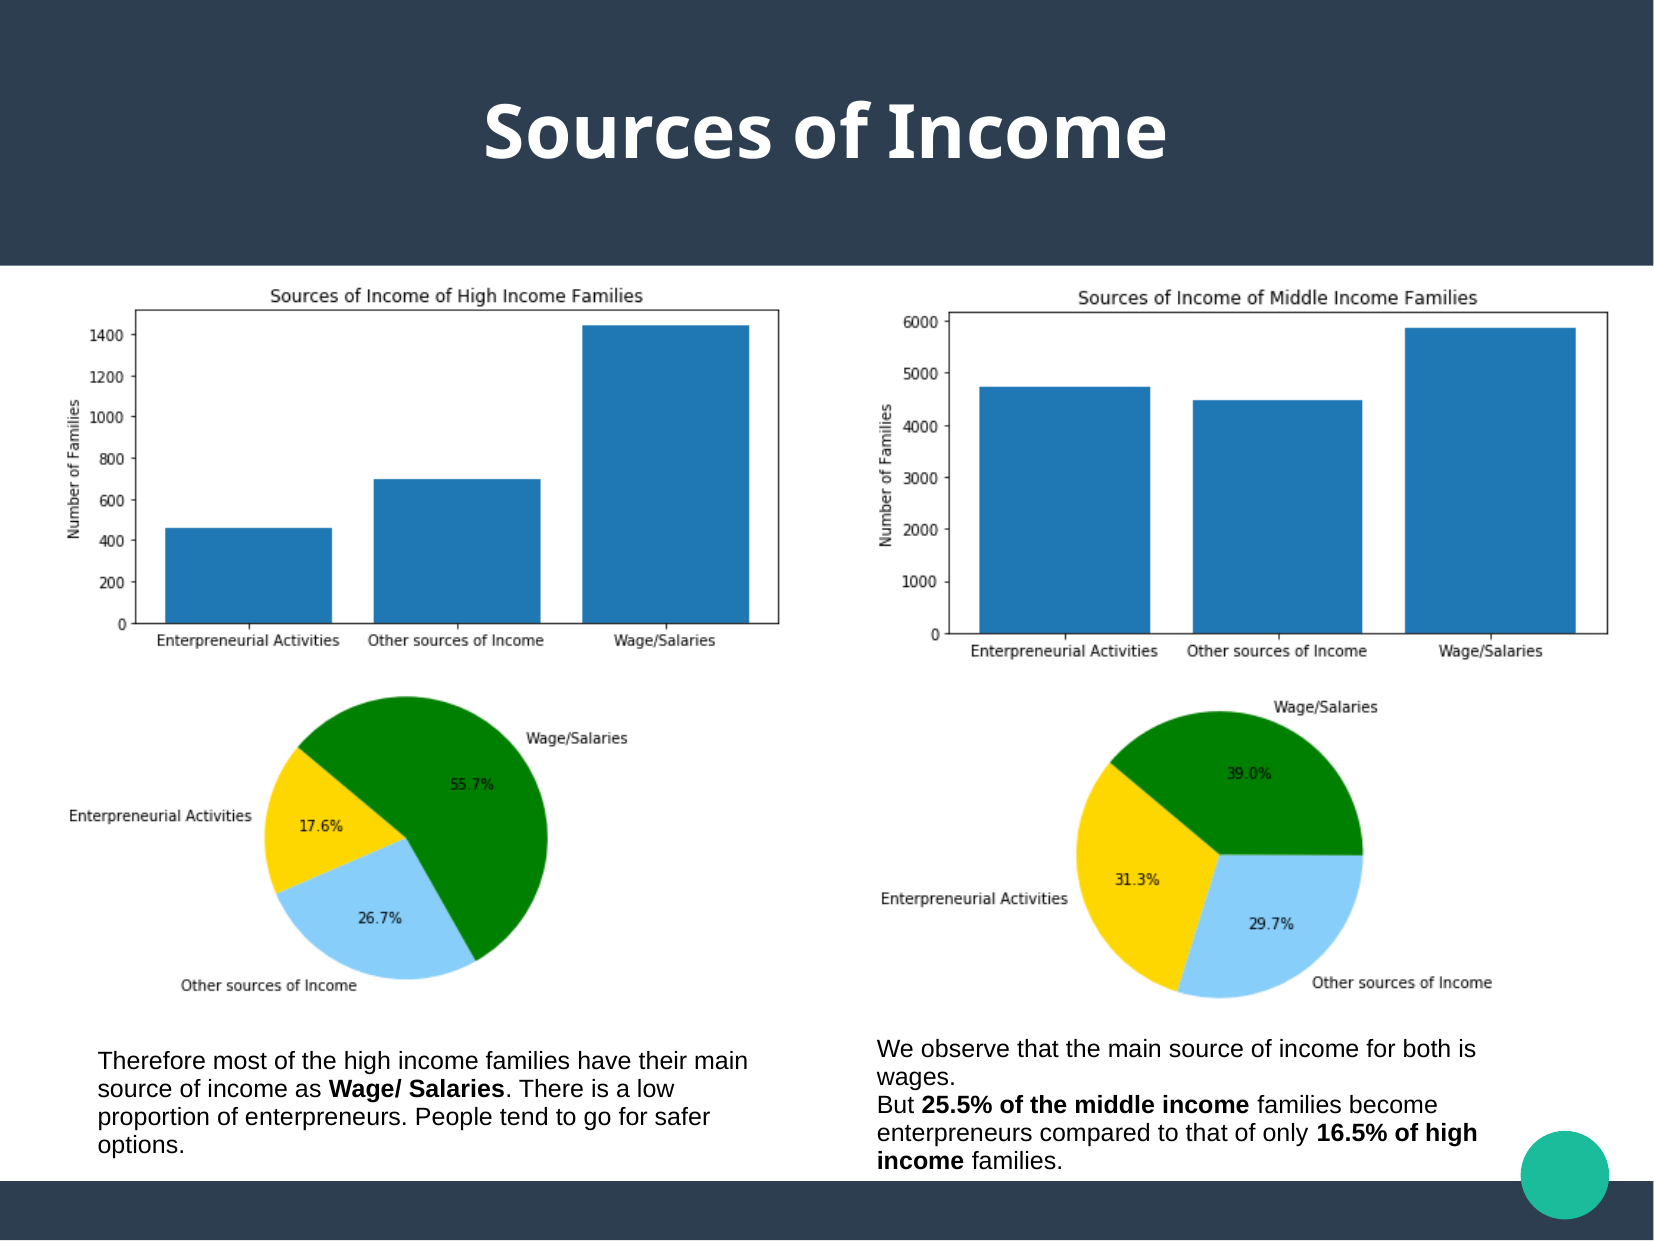

Sources of Income
We observe that the main source of income for both is wages.
But 25.5% of the middle income families become enterpreneurs compared to that of only 16.5% of high income families.
Therefore most of the high income families have their main source of income as Wage/ Salaries. There is a low proportion of enterpreneurs. People tend to go for safer options.